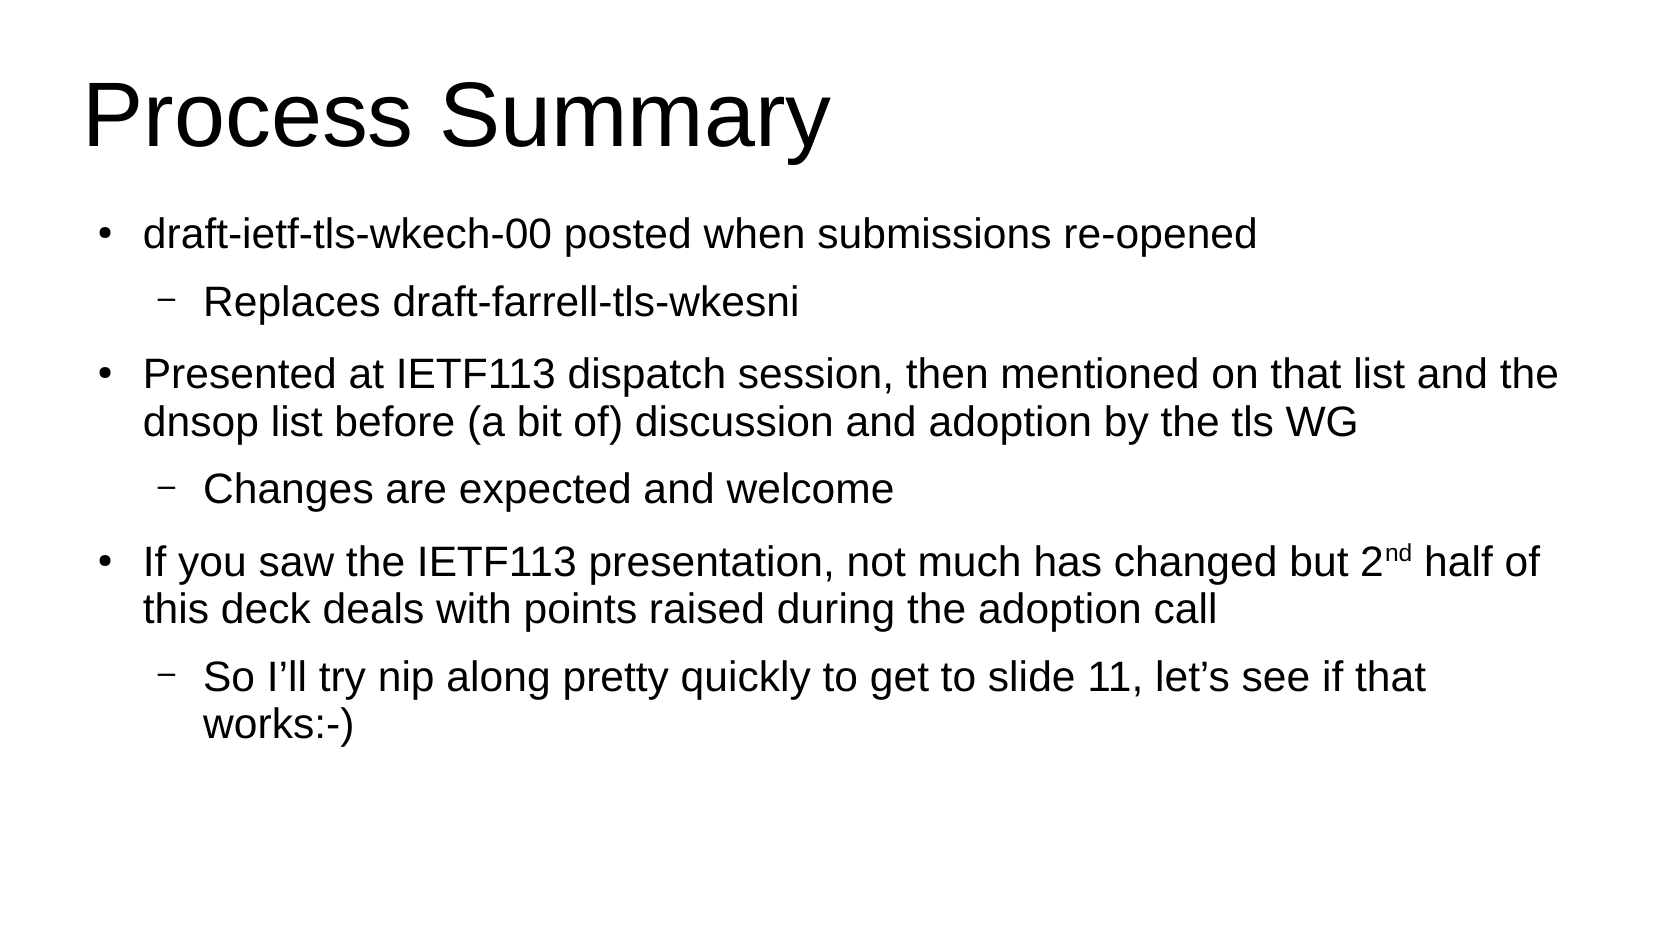

# Process Summary
draft-ietf-tls-wkech-00 posted when submissions re-opened
Replaces draft-farrell-tls-wkesni
Presented at IETF113 dispatch session, then mentioned on that list and the dnsop list before (a bit of) discussion and adoption by the tls WG
Changes are expected and welcome
If you saw the IETF113 presentation, not much has changed but 2nd half of this deck deals with points raised during the adoption call
So I’ll try nip along pretty quickly to get to slide 11, let’s see if that works:-)